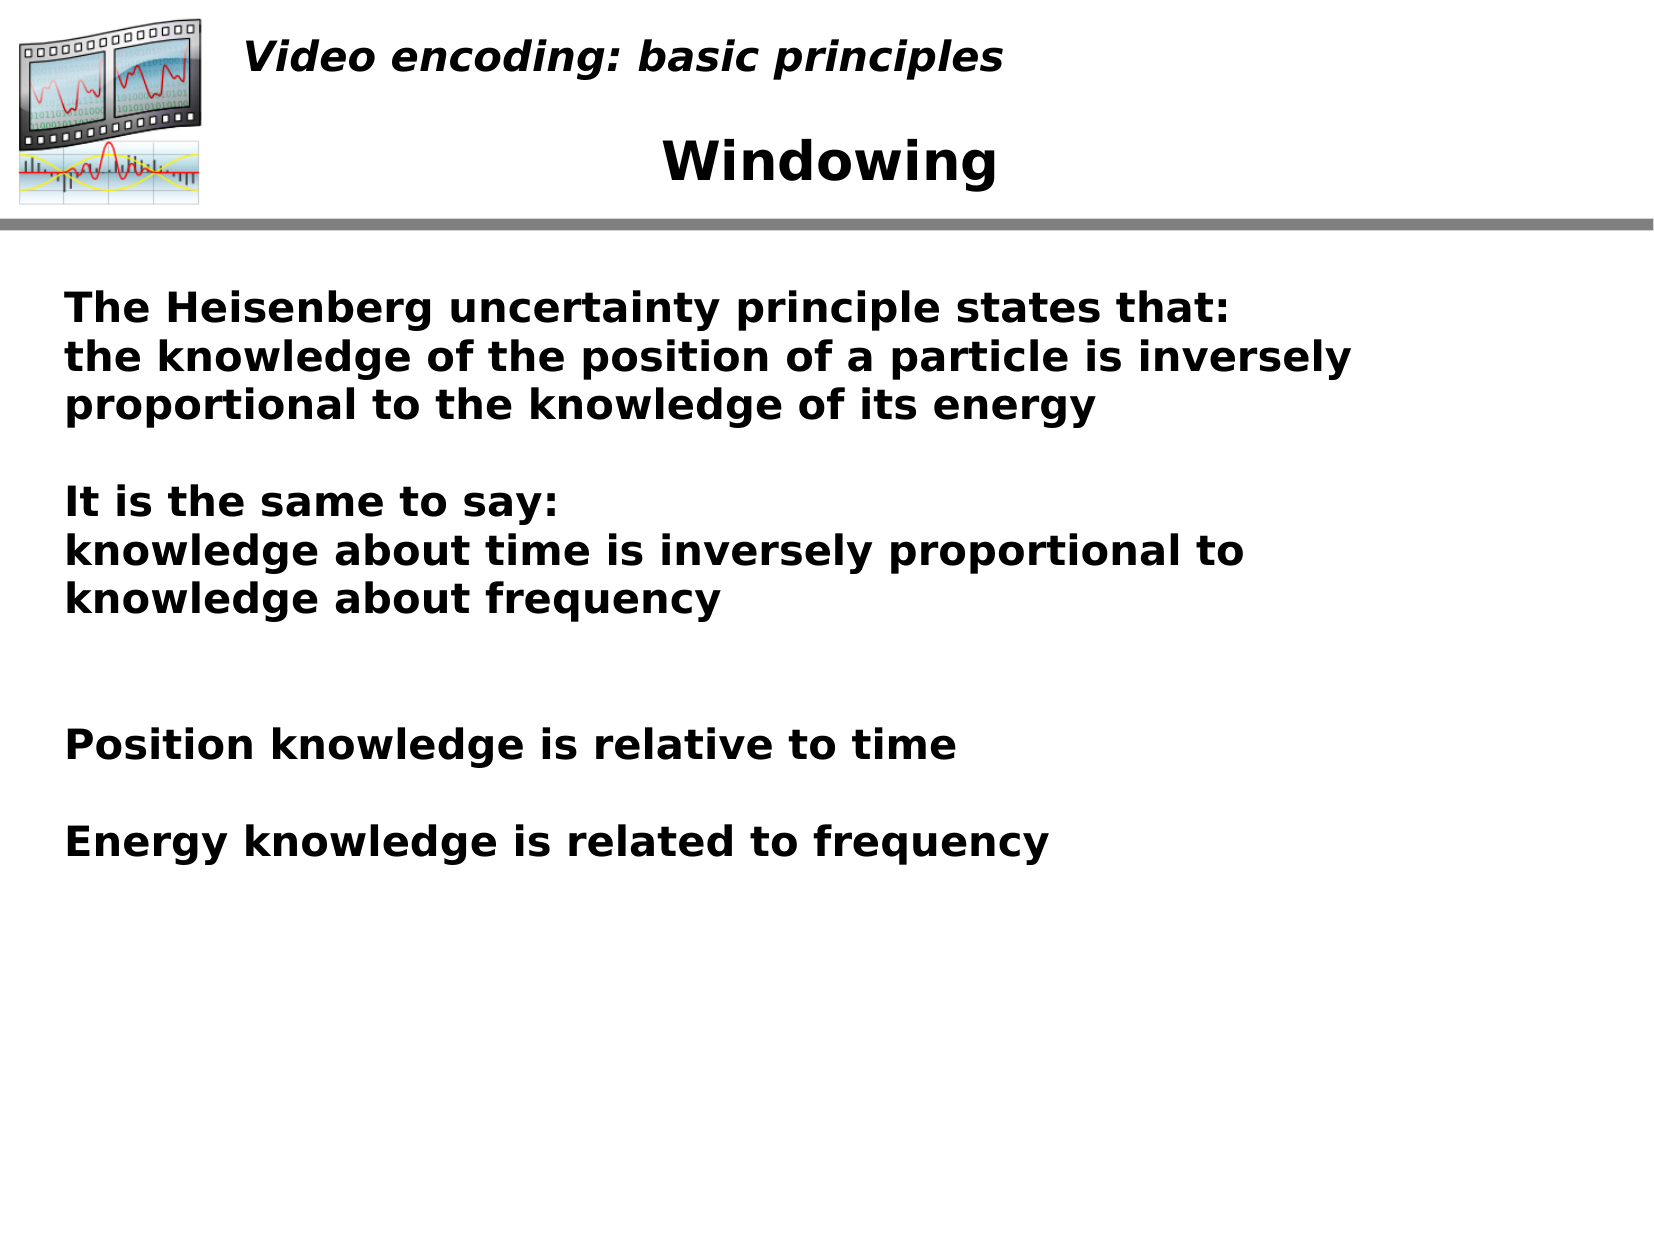

Video encoding: basic principles
Windowing
The Heisenberg uncertainty principle states that:
the knowledge of the position of a particle is inversely
proportional to the knowledge of its energy
It is the same to say:
knowledge about time is inversely proportional to
knowledge about frequency
Position knowledge is relative to time
Energy knowledge is related to frequency